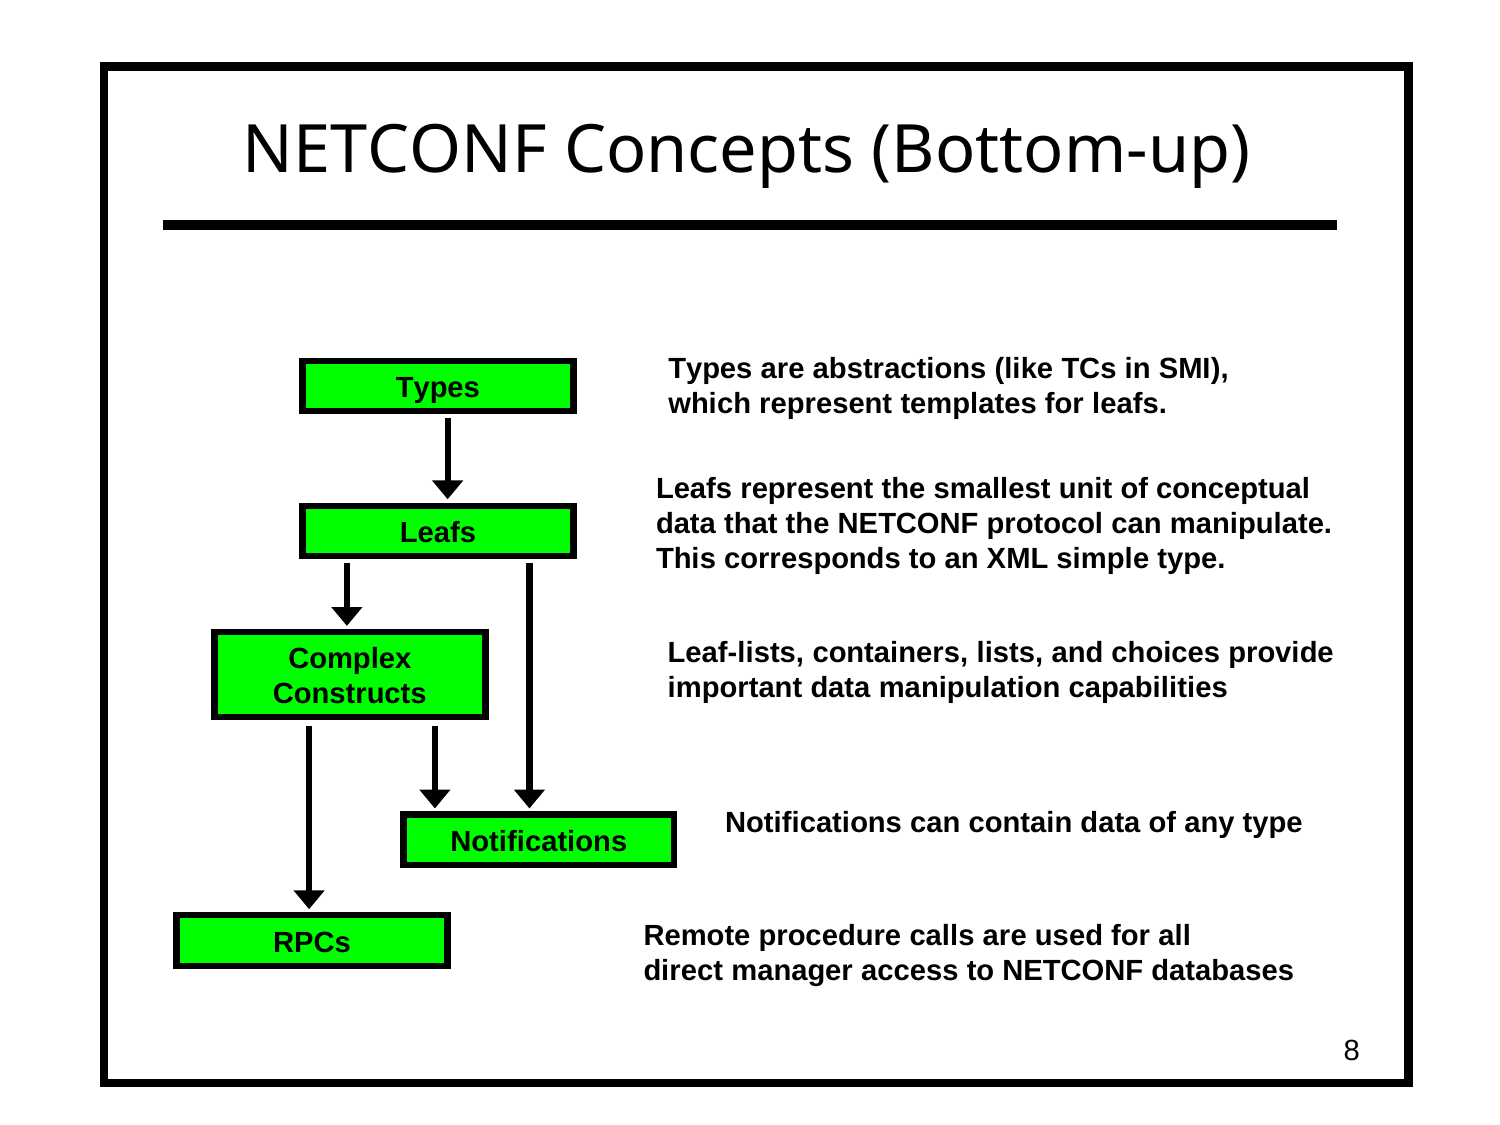

# NETCONF Concepts (Bottom-up)
Types are abstractions (like TCs in SMI),
which represent templates for leafs.
Types
Leafs represent the smallest unit of conceptual
data that the NETCONF protocol can manipulate.
This corresponds to an XML simple type.
Leafs
Leaf-lists, containers, lists, and choices provide
important data manipulation capabilities
Complex Constructs
Notifications can contain data of any type
Notifications
Remote procedure calls are used for all
direct manager access to NETCONF databases
RPCs
8